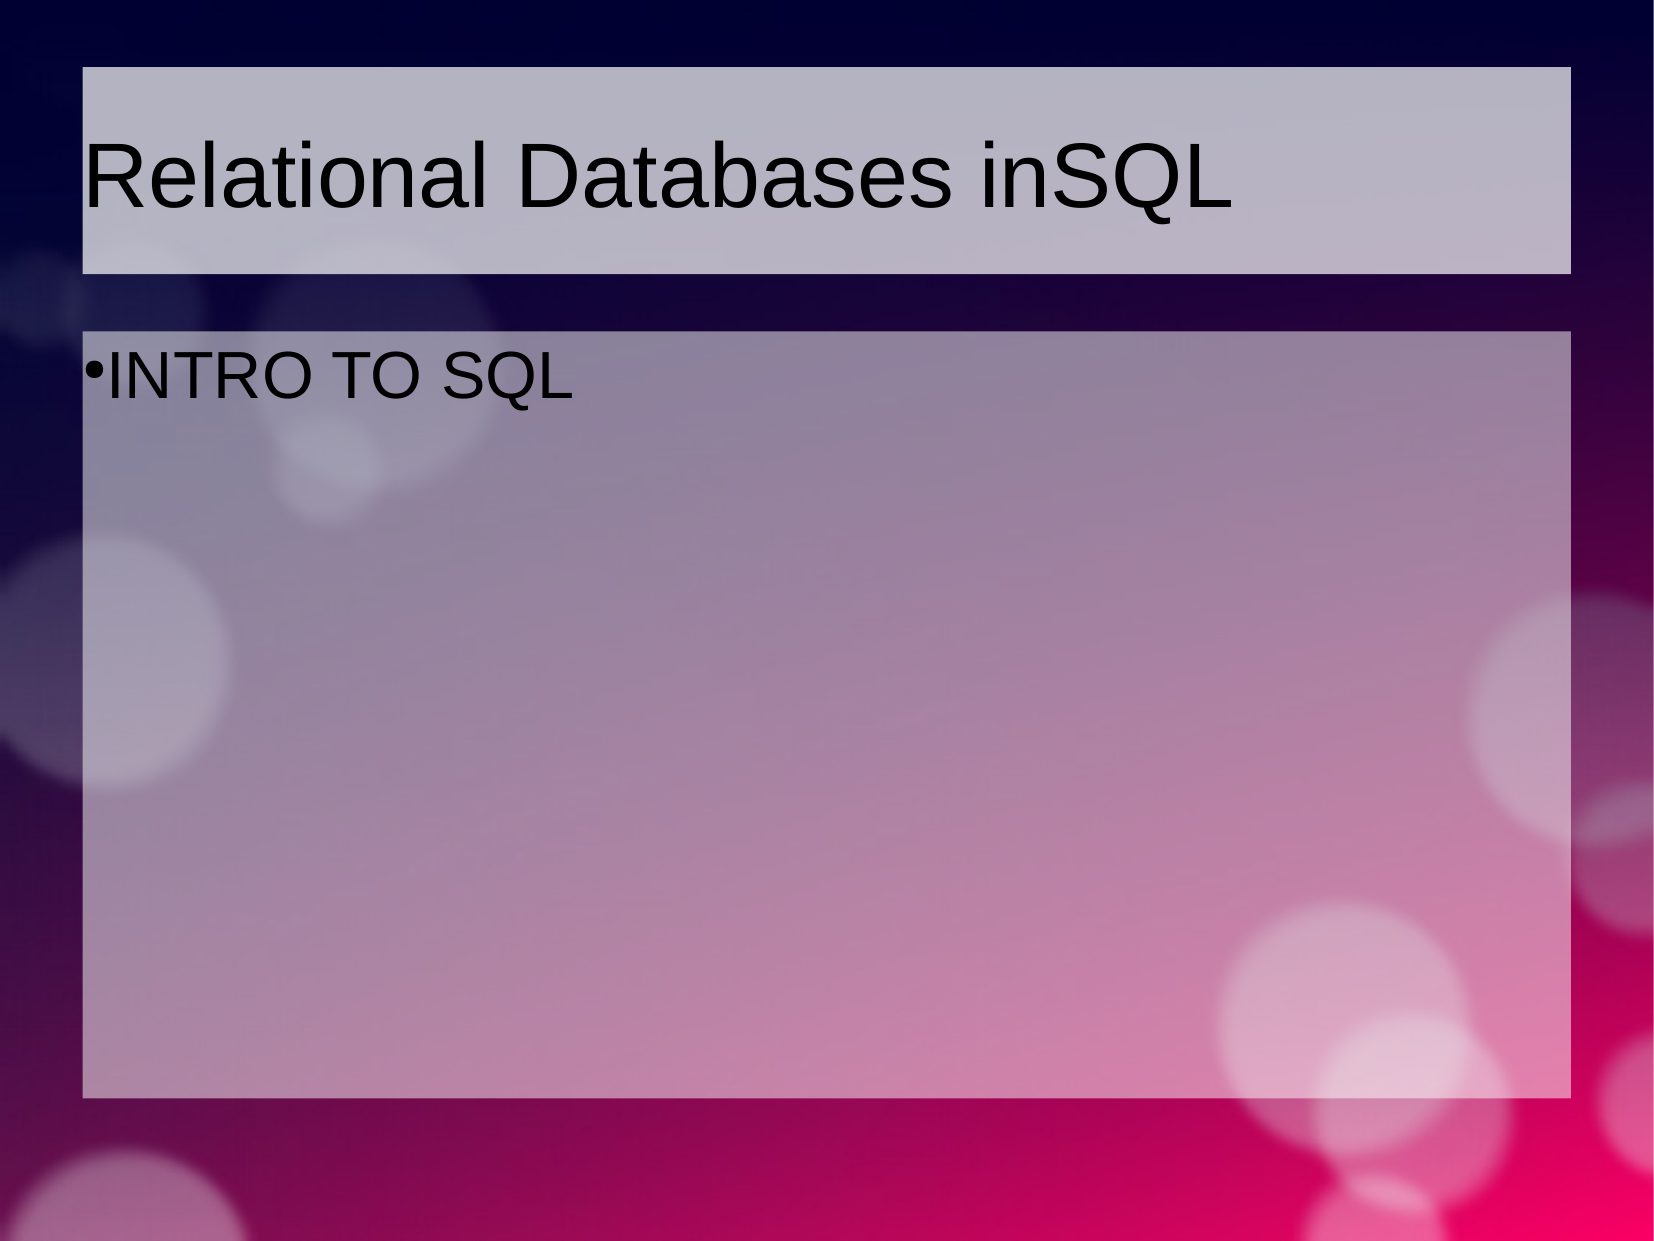

# Relational Databases inSQL
INTRO TO SQL